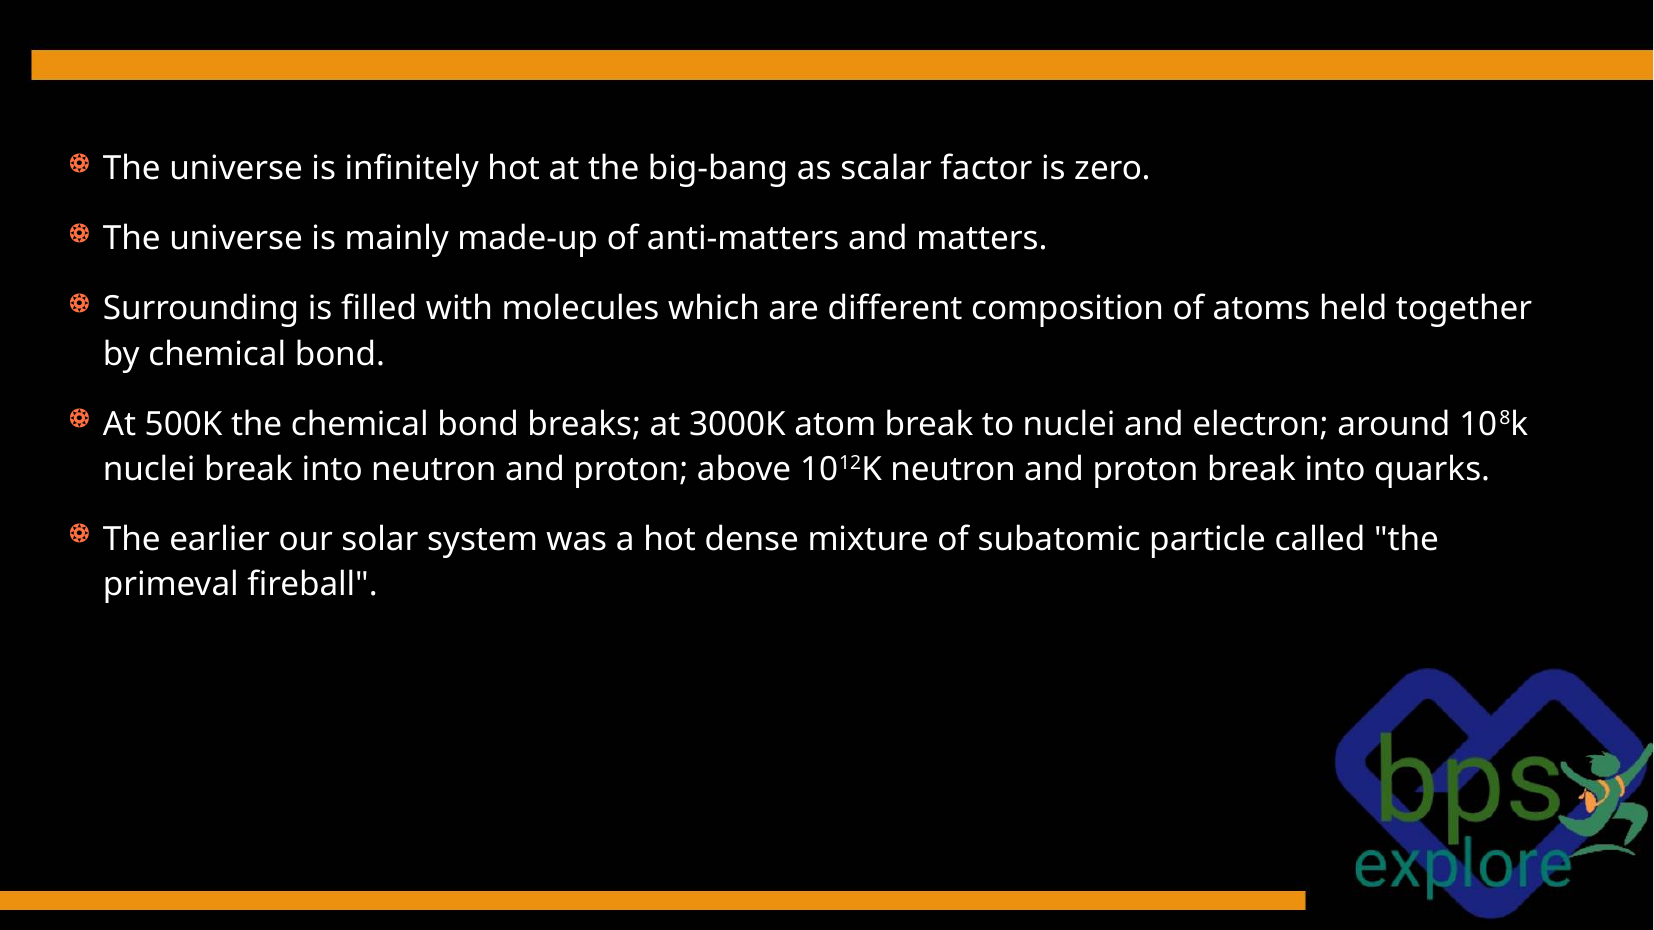

The universe is infinitely hot at the big-bang as scalar factor is zero.
The universe is mainly made-up of anti-matters and matters.
Surrounding is filled with molecules which are different composition of atoms held together by chemical bond.
At 500K the chemical bond breaks; at 3000K atom break to nuclei and electron; around 108k nuclei break into neutron and proton; above 1012K neutron and proton break into quarks.
The earlier our solar system was a hot dense mixture of subatomic particle called "the primeval fireball".